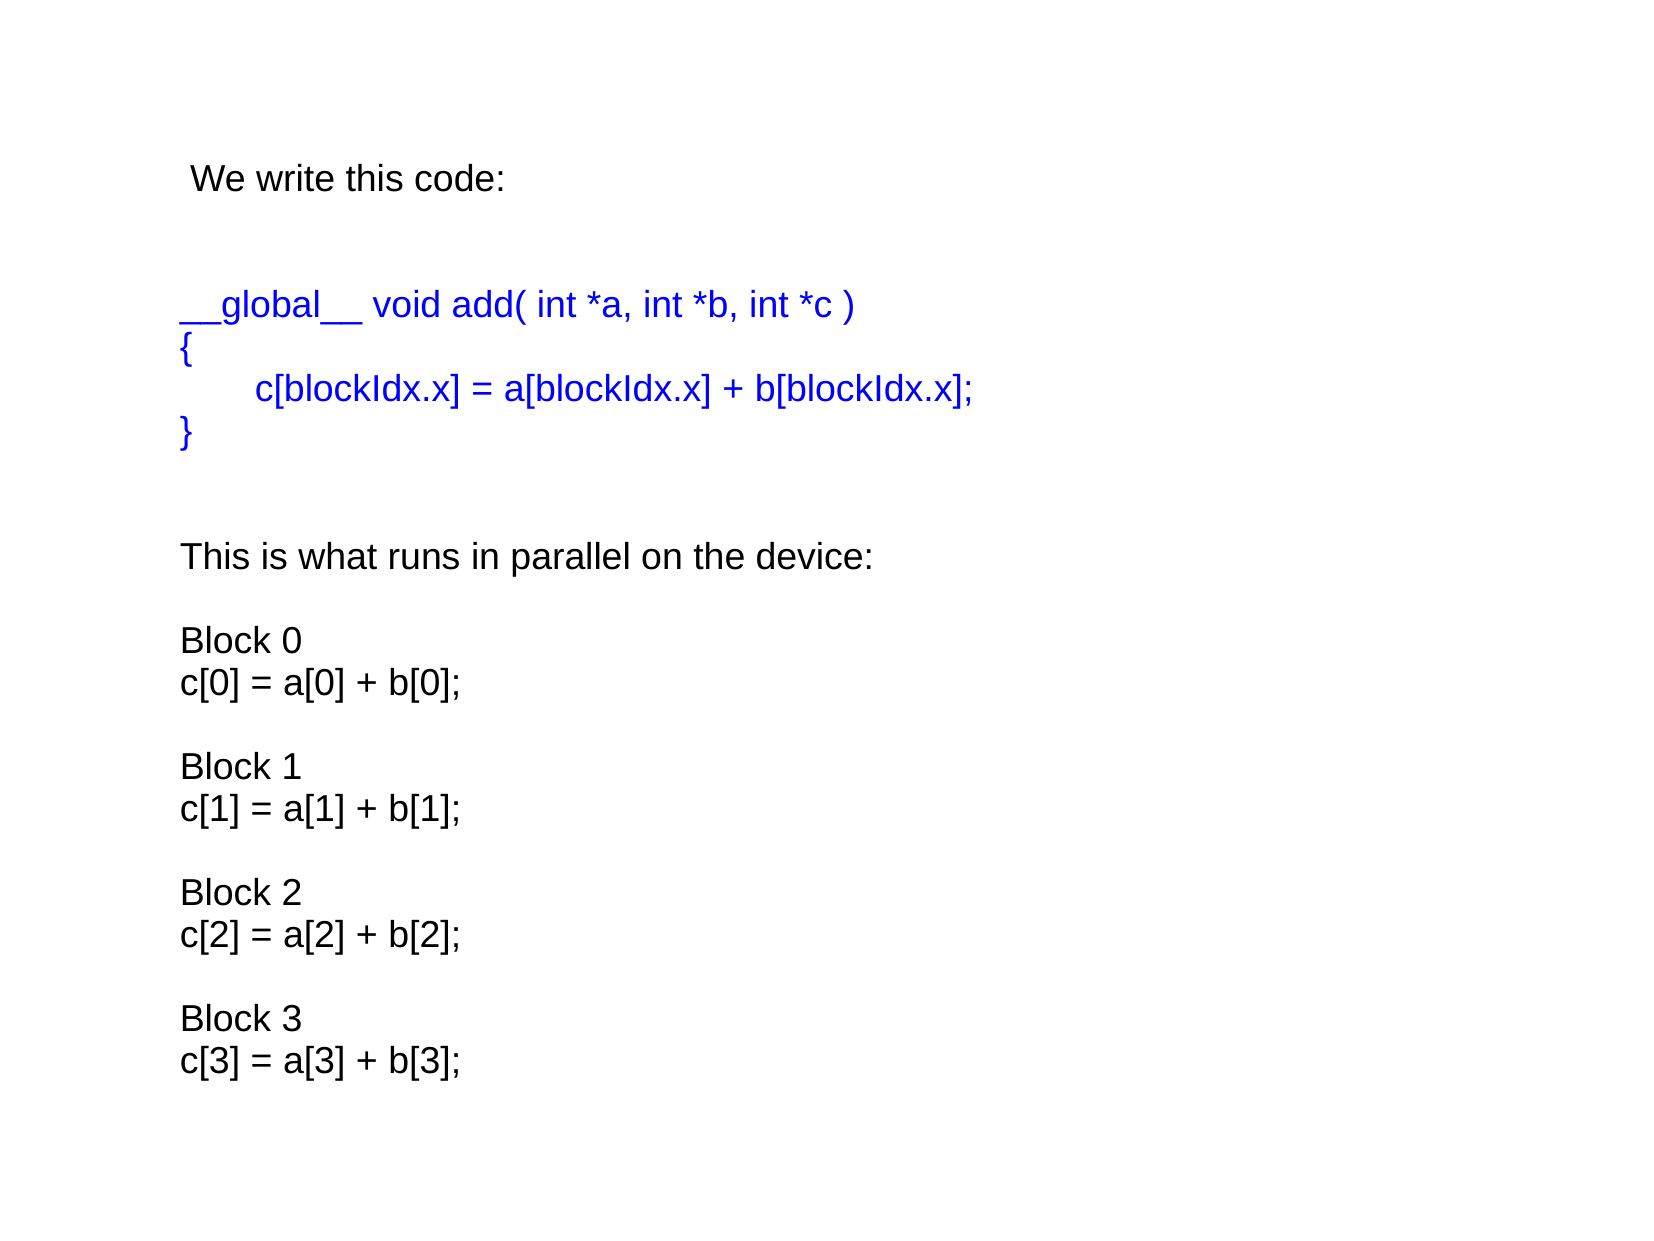

We write this code:
__global__ void add( int *a, int *b, int *c )
{
	c[blockIdx.x] = a[blockIdx.x] + b[blockIdx.x];
}
This is what runs in parallel on the device:
Block 0
c[0] = a[0] + b[0];
Block 1
c[1] = a[1] + b[1];
Block 2
c[2] = a[2] + b[2];
Block 3
c[3] = a[3] + b[3];